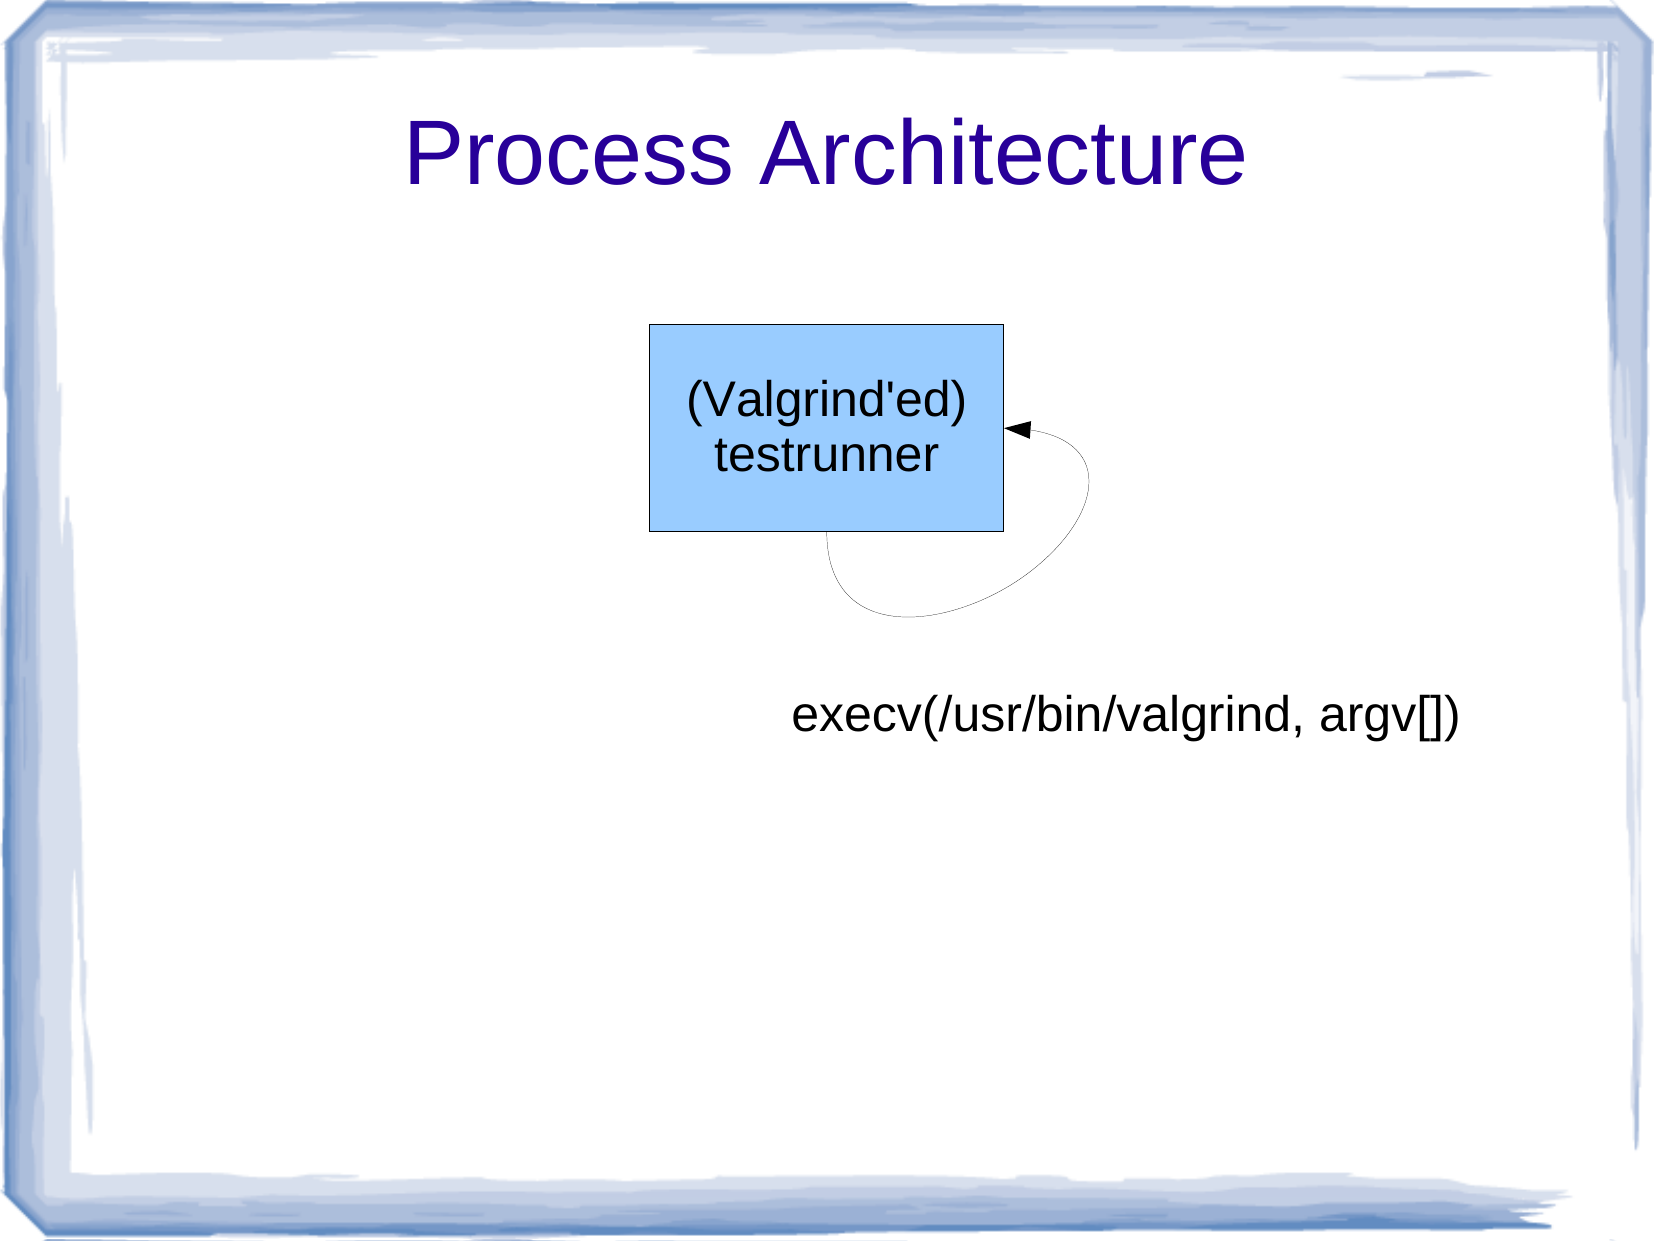

# Process Architecture
(Valgrind'ed)
testrunner
execv(/usr/bin/valgrind, argv[])